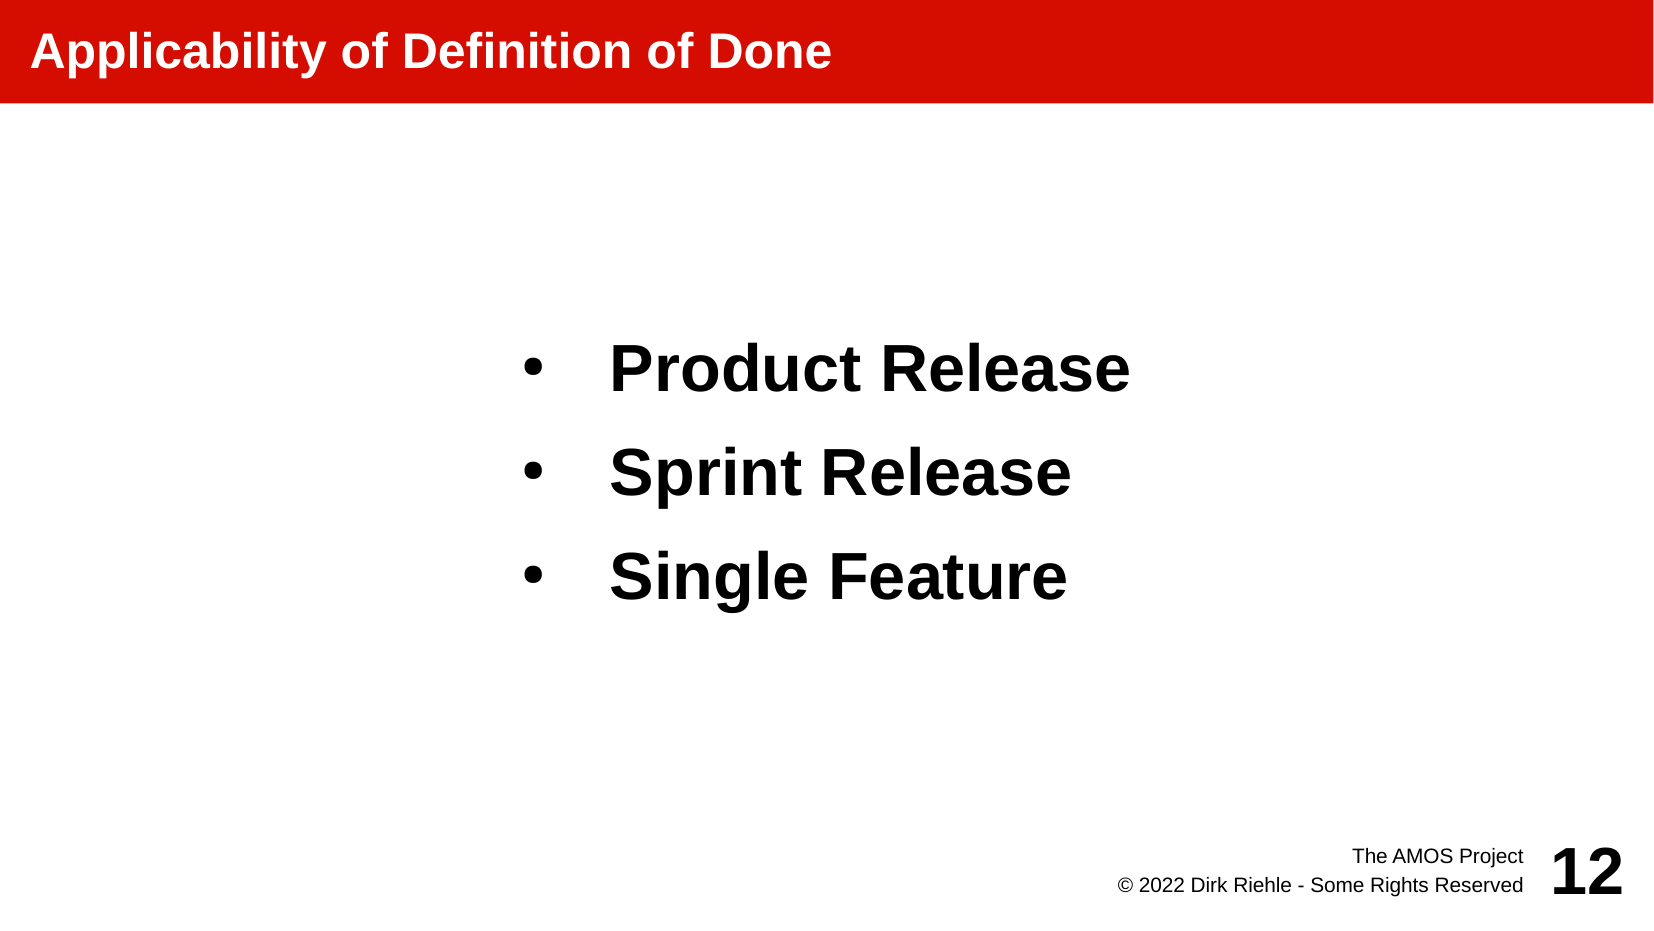

# Applicability of Definition of Done
Product Release
Sprint Release
Single Feature
The AMOS Project
12
© 2022 Dirk Riehle - Some Rights Reserved